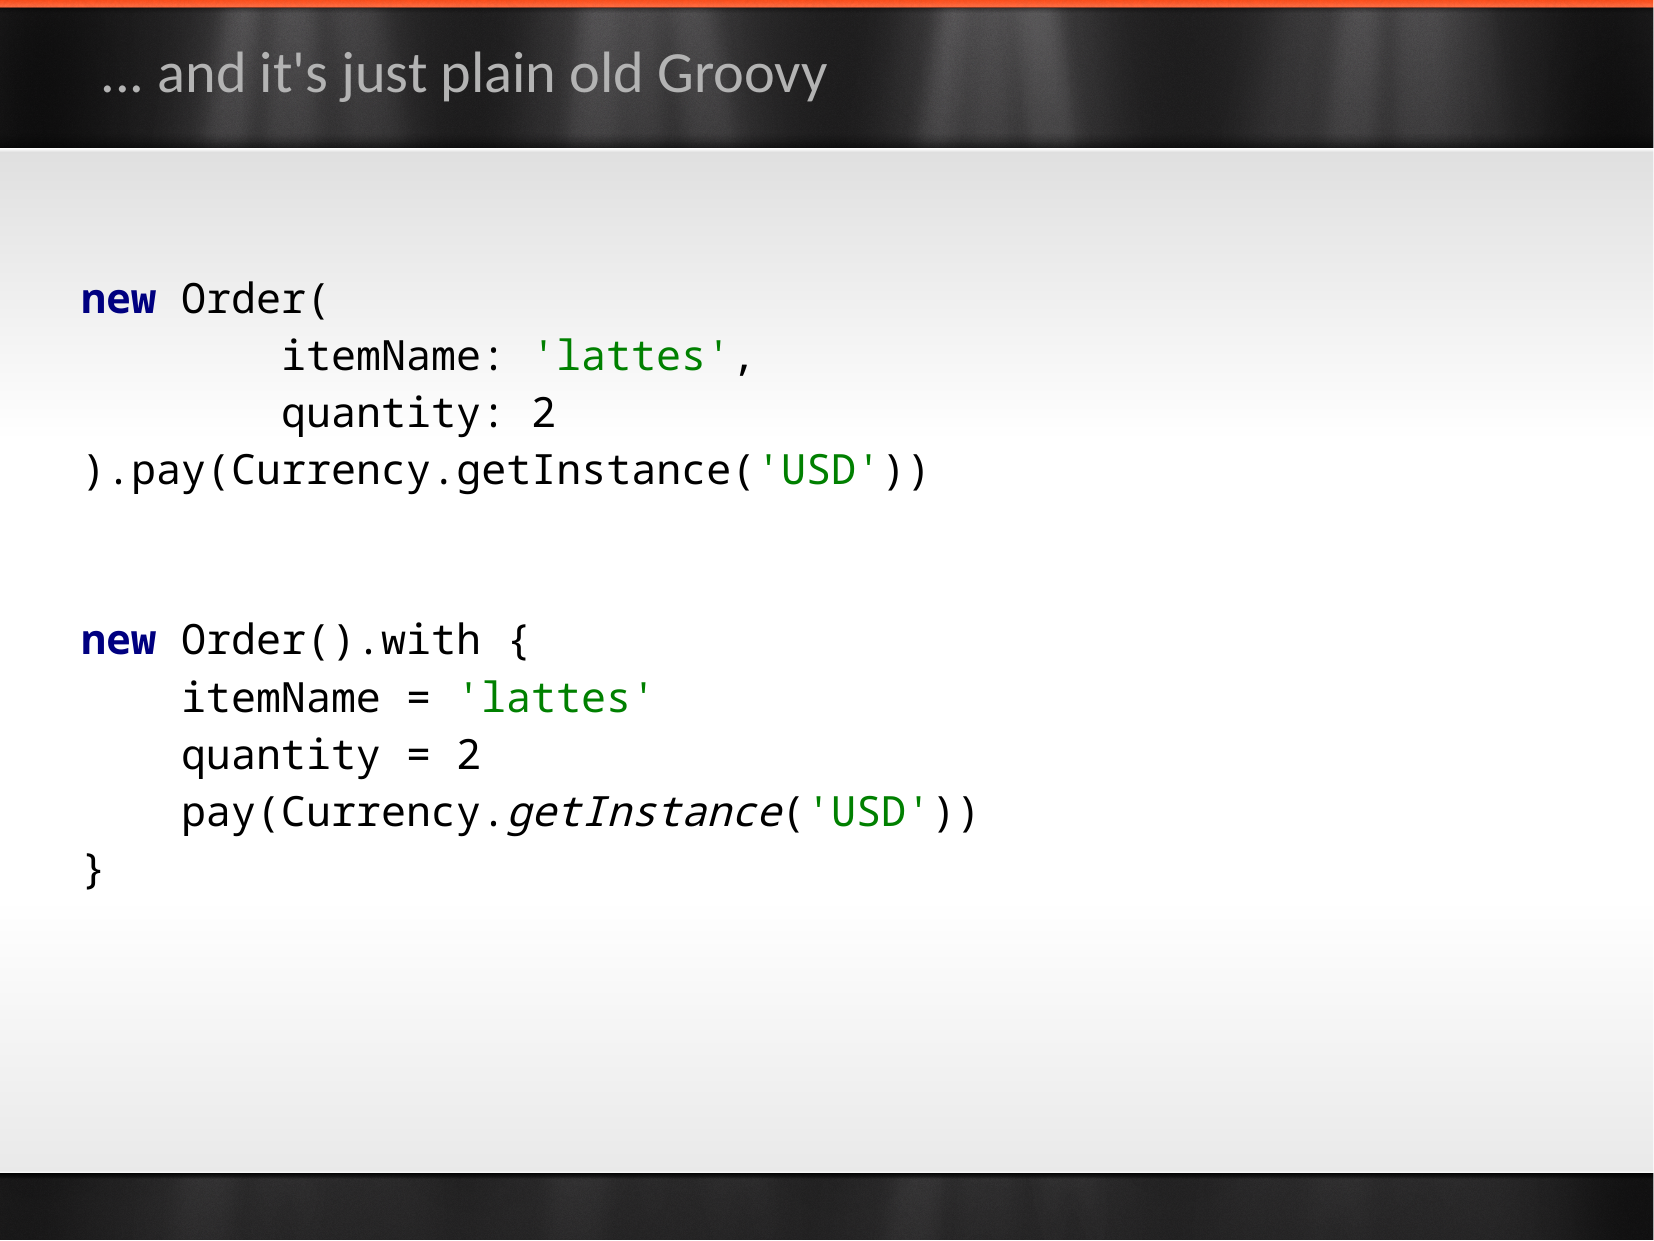

# ... and it's just plain old Groovy
new Order(
 itemName: 'lattes',
 quantity: 2
).pay(Currency.getInstance('USD'))
new Order().with {
 itemName = 'lattes'
 quantity = 2
 pay(Currency.getInstance('USD'))
}